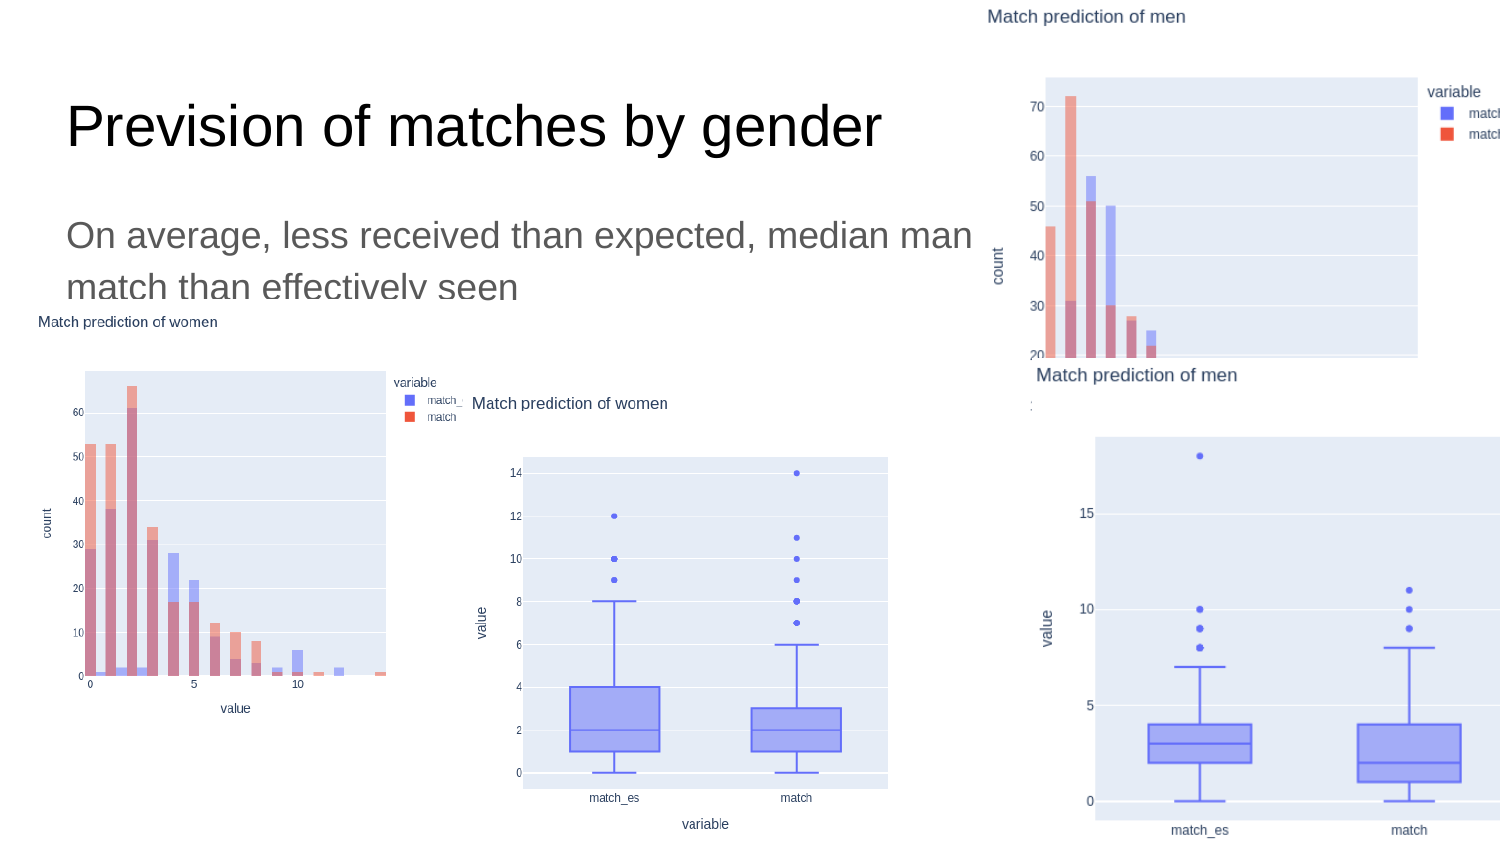

# Prevision of matches by gender
On average, less received than expected, median man thinks will have more match than effectively seen